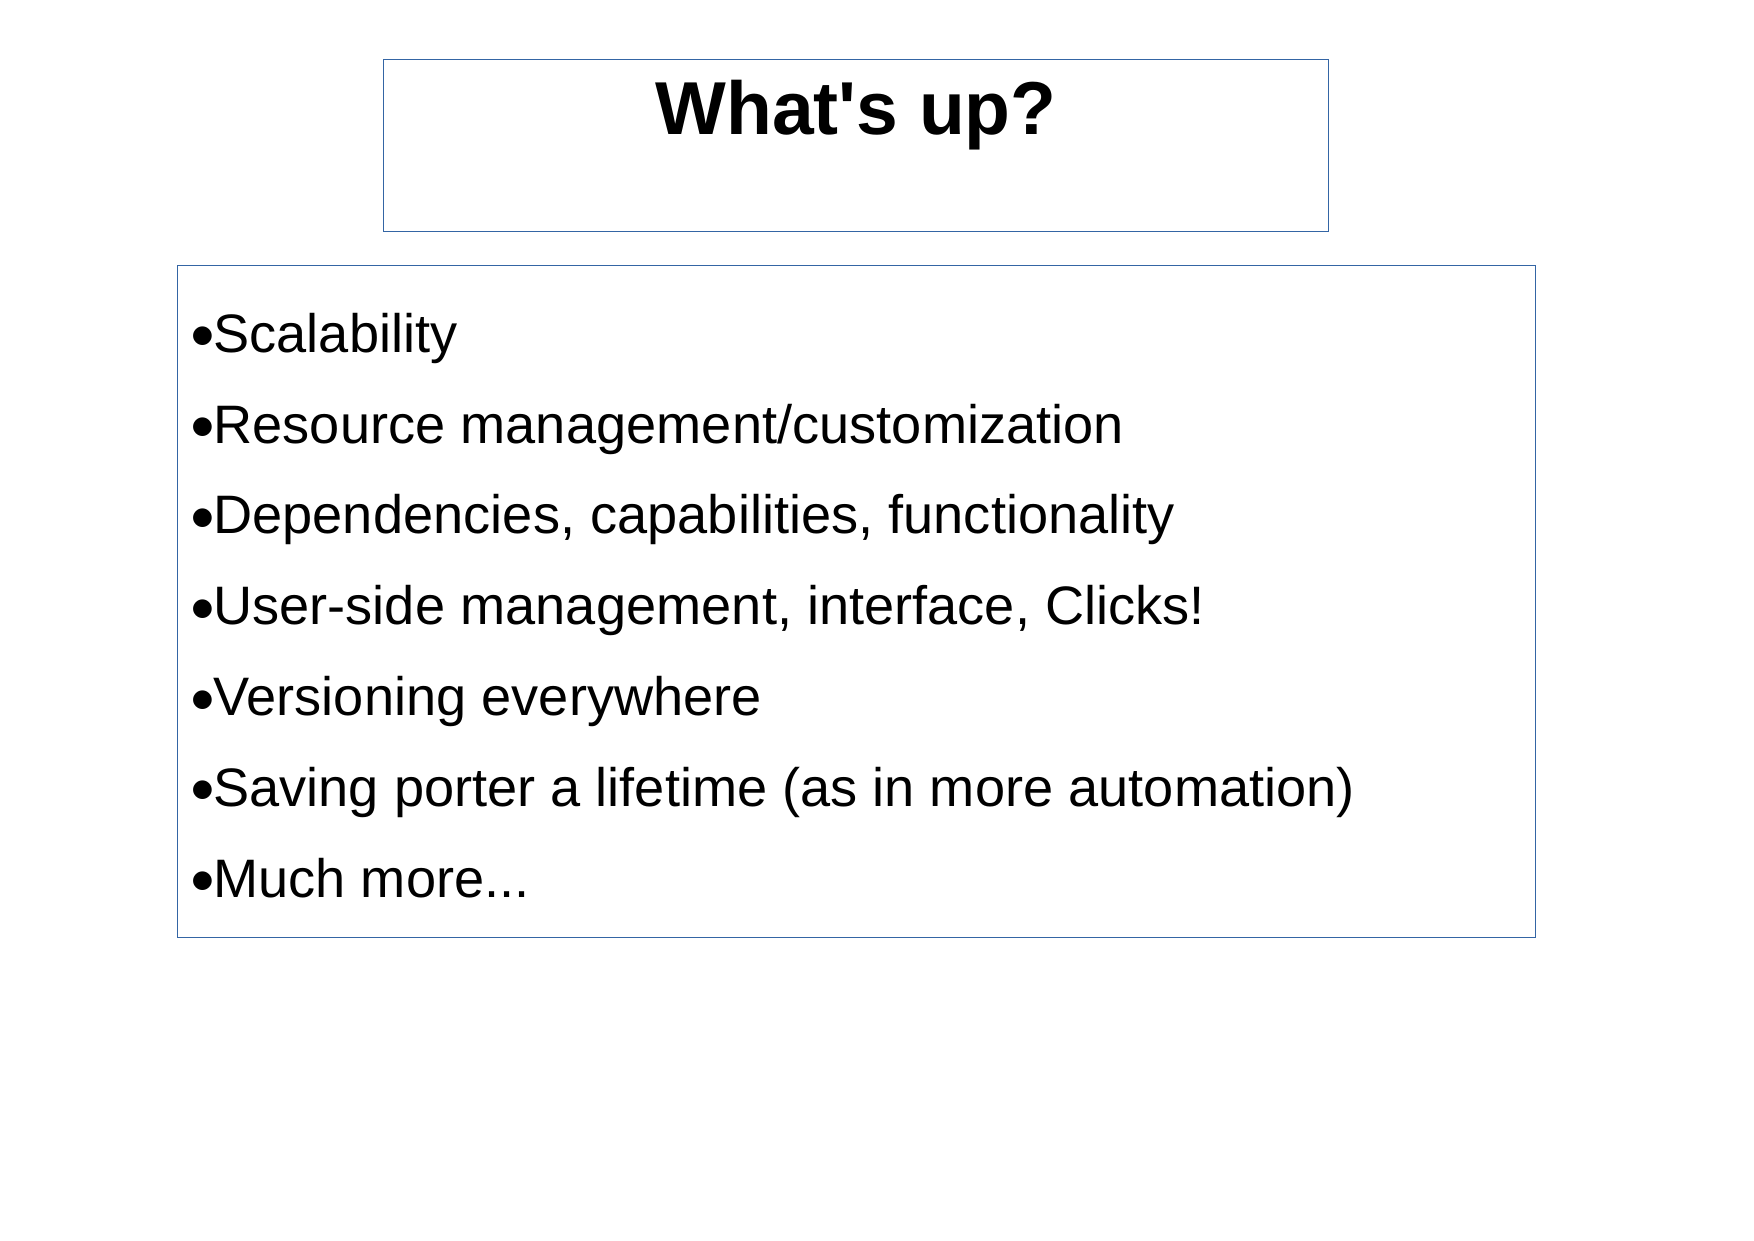

What's up?
Scalability
Resource management/customization
Dependencies, capabilities, functionality
User-side management, interface, Clicks!
Versioning everywhere
Saving porter a lifetime (as in more automation)
Much more...